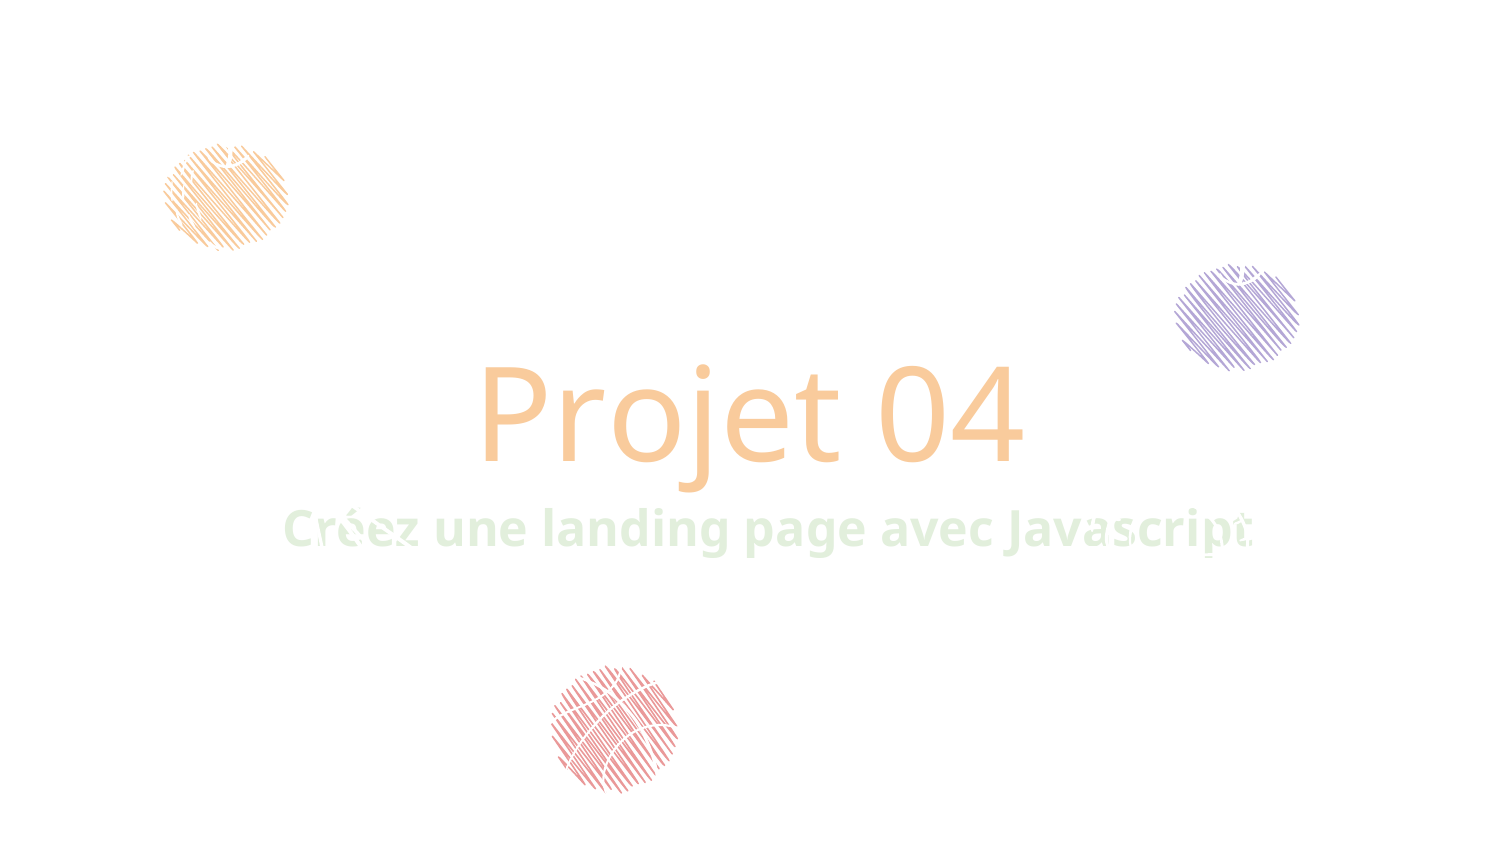

# Projet 04
Créez une landing page avec Javascript